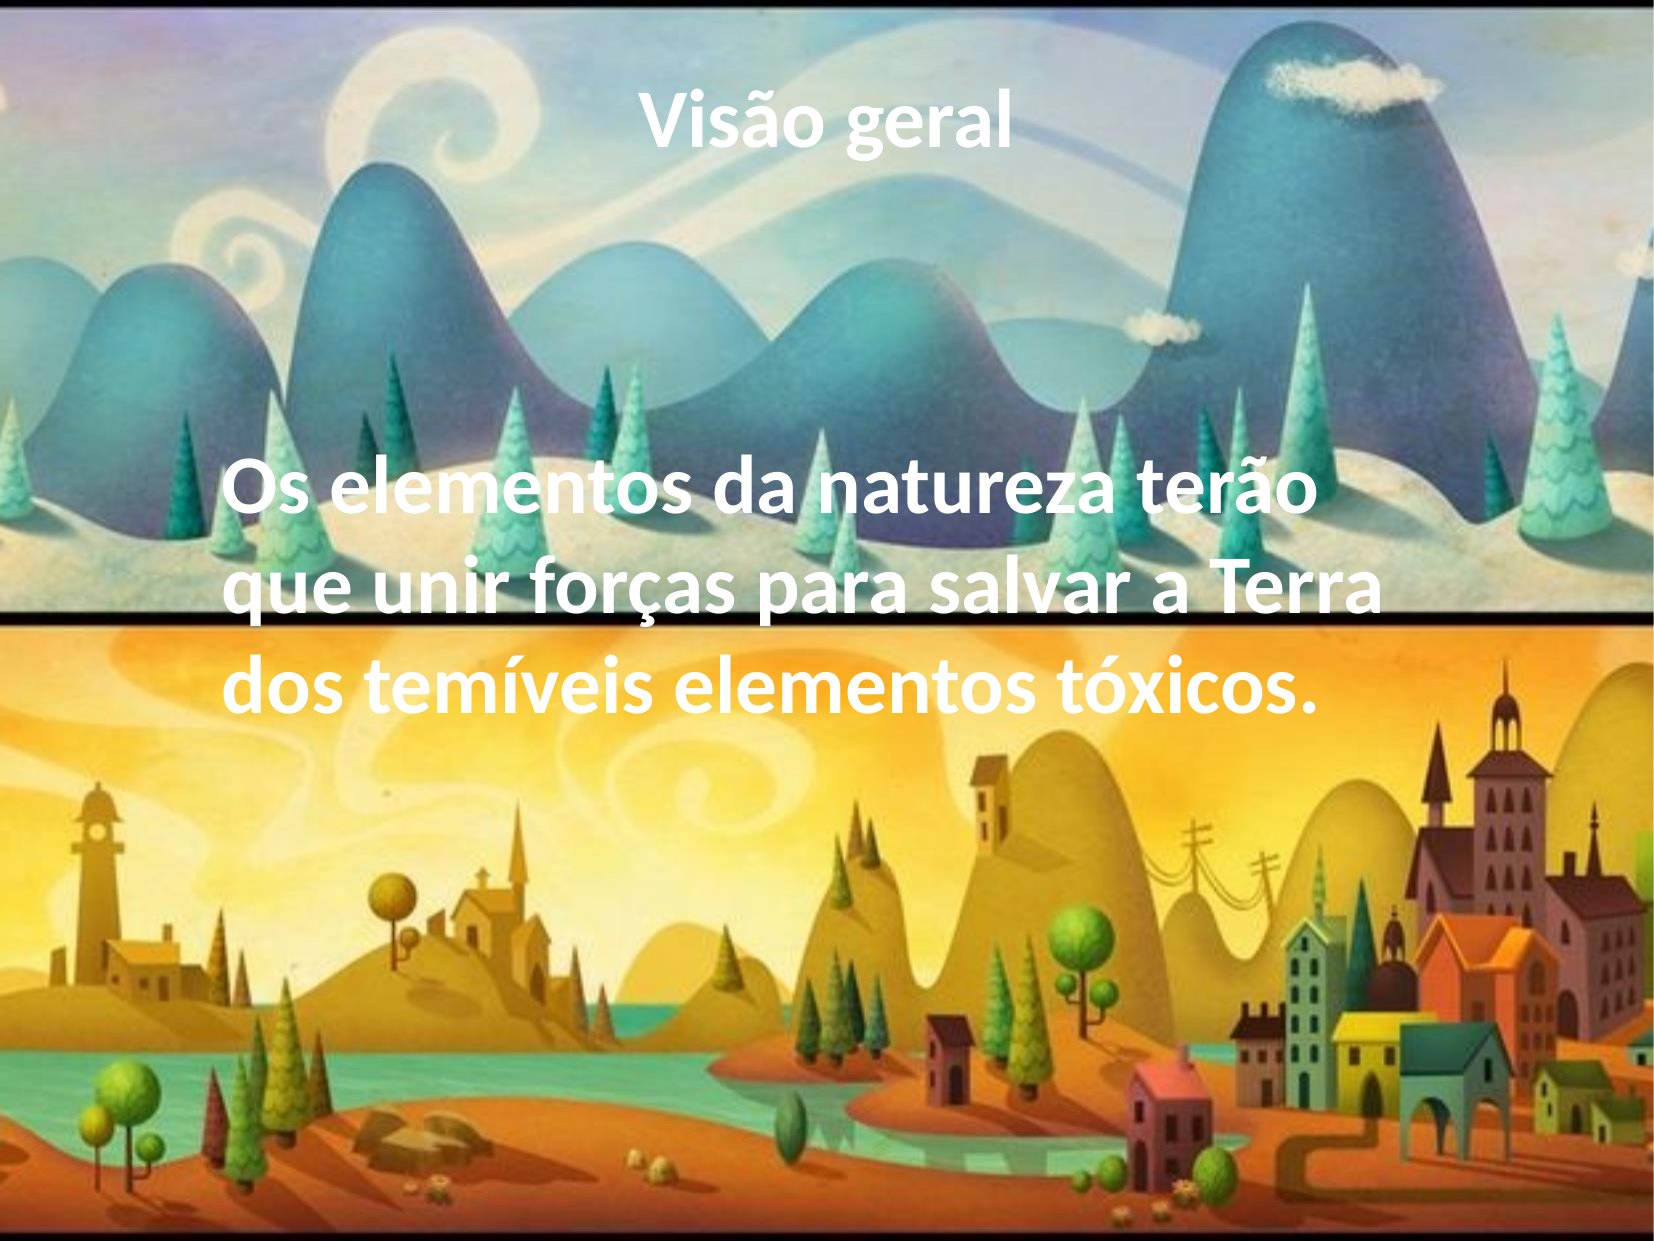

# Visão geral
Os elementos da natureza terão que unir forças para salvar a Terra dos temíveis elementos tóxicos.